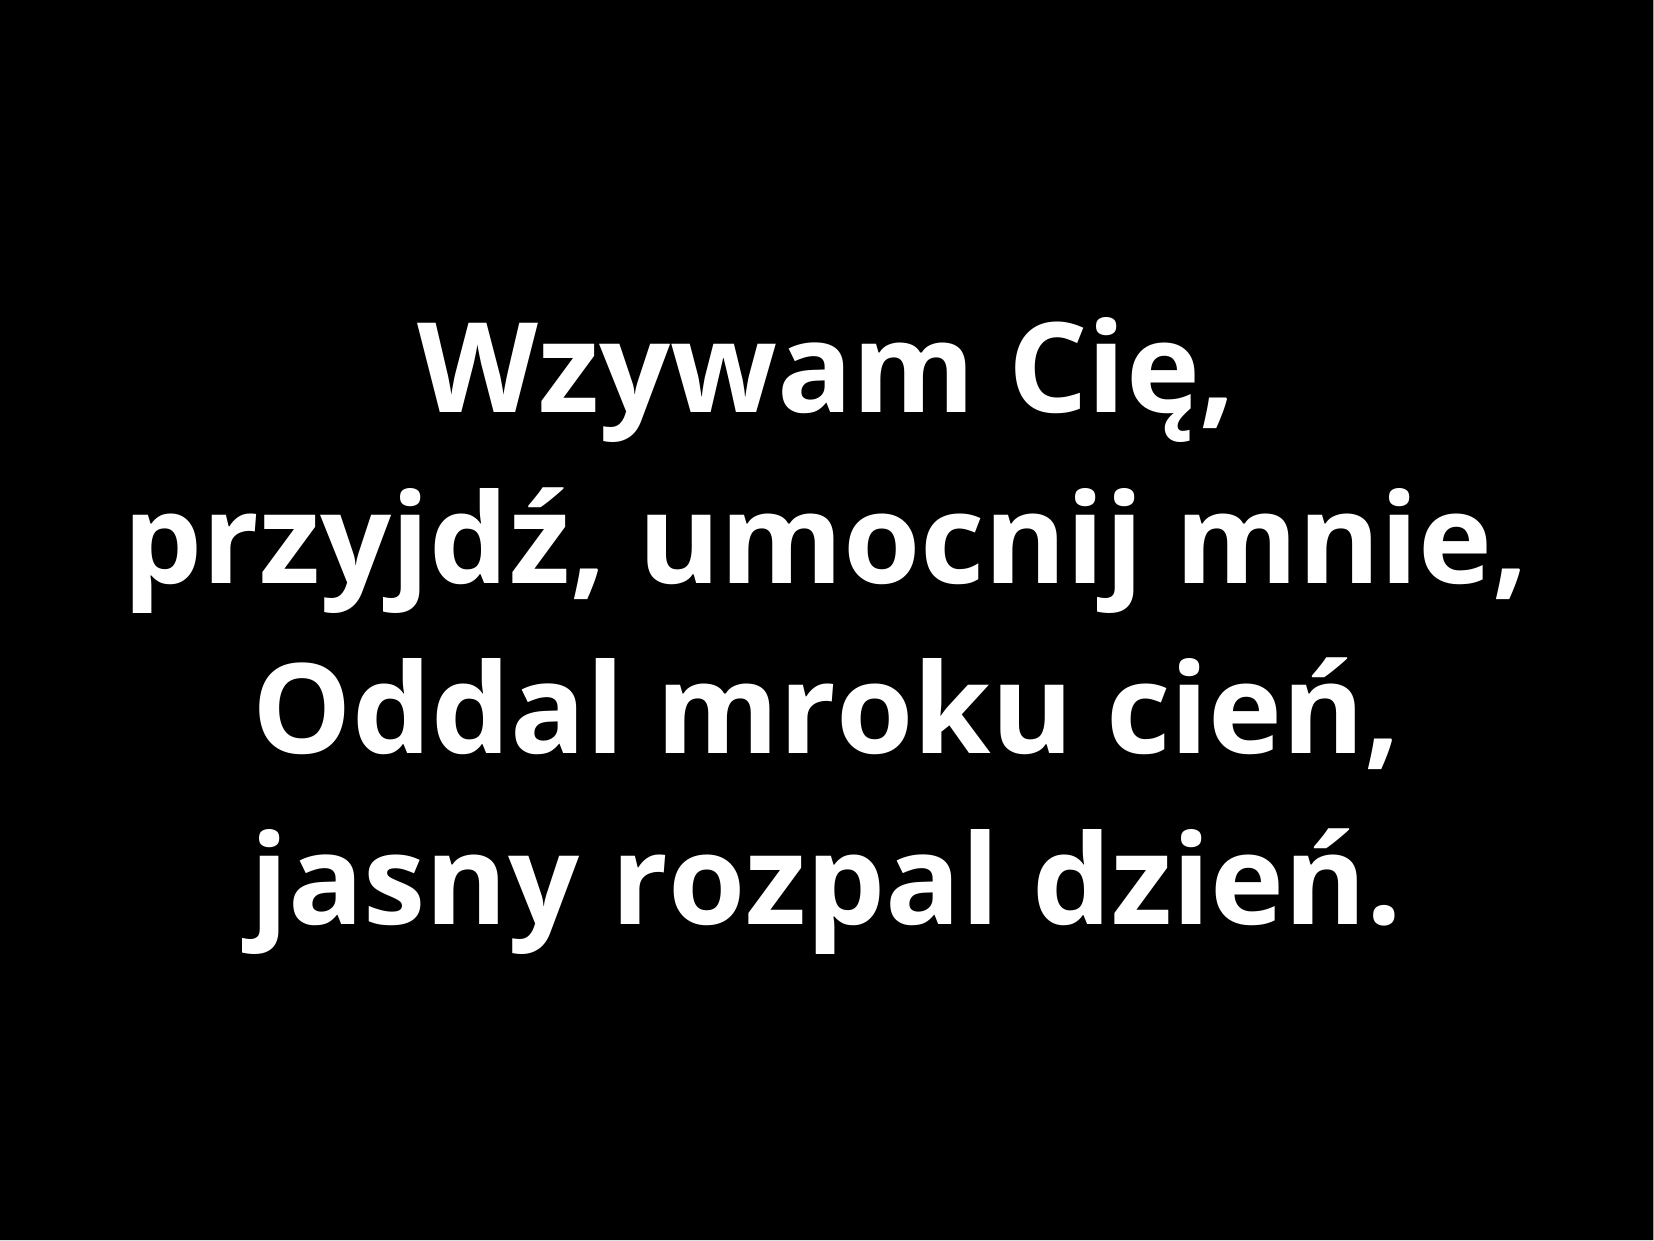

# Wzywam Cię, przyjdź, umocnij mnie, Oddal mroku cień, jasny rozpal dzień.